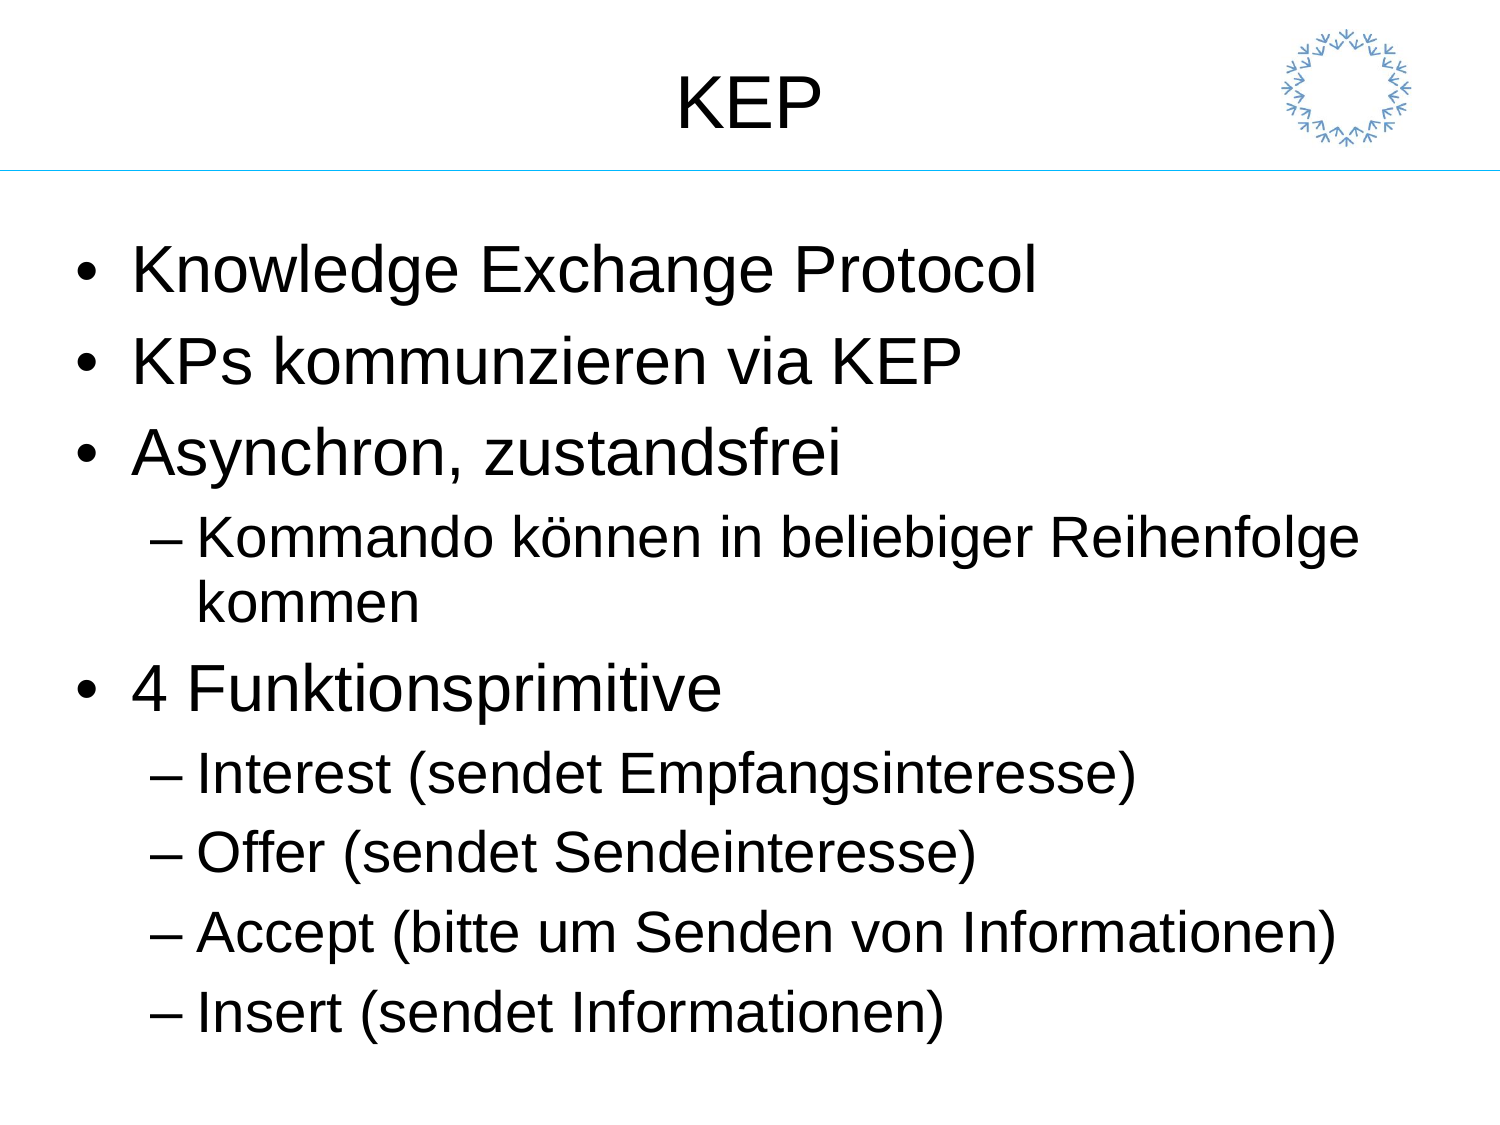

# KEP
Knowledge Exchange Protocol
KPs kommunzieren via KEP
Asynchron, zustandsfrei
Kommando können in beliebiger Reihenfolge kommen
4 Funktionsprimitive
Interest (sendet Empfangsinteresse)
Offer (sendet Sendeinteresse)
Accept (bitte um Senden von Informationen)
Insert (sendet Informationen)